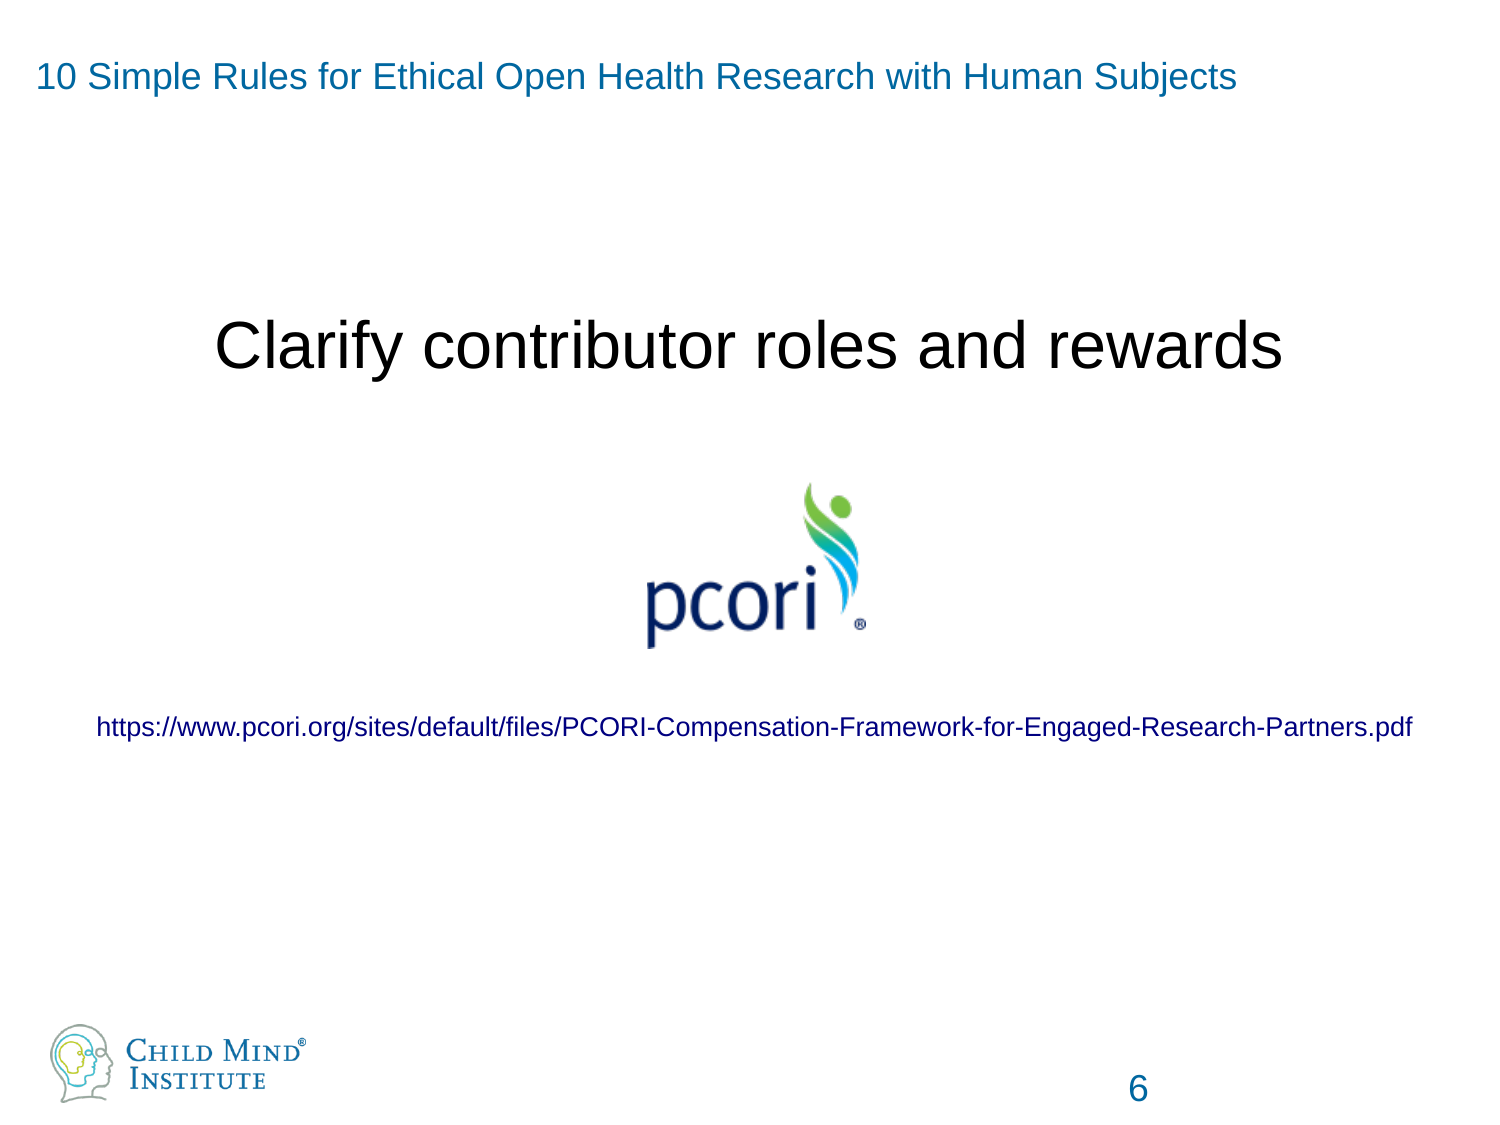

10 Simple Rules for Ethical Open Health Research with Human Subjects
#
Clarify contributor roles and rewards
https://www.pcori.org/sites/default/files/PCORI-Compensation-Framework-for-Engaged-Research-Partners.pdf